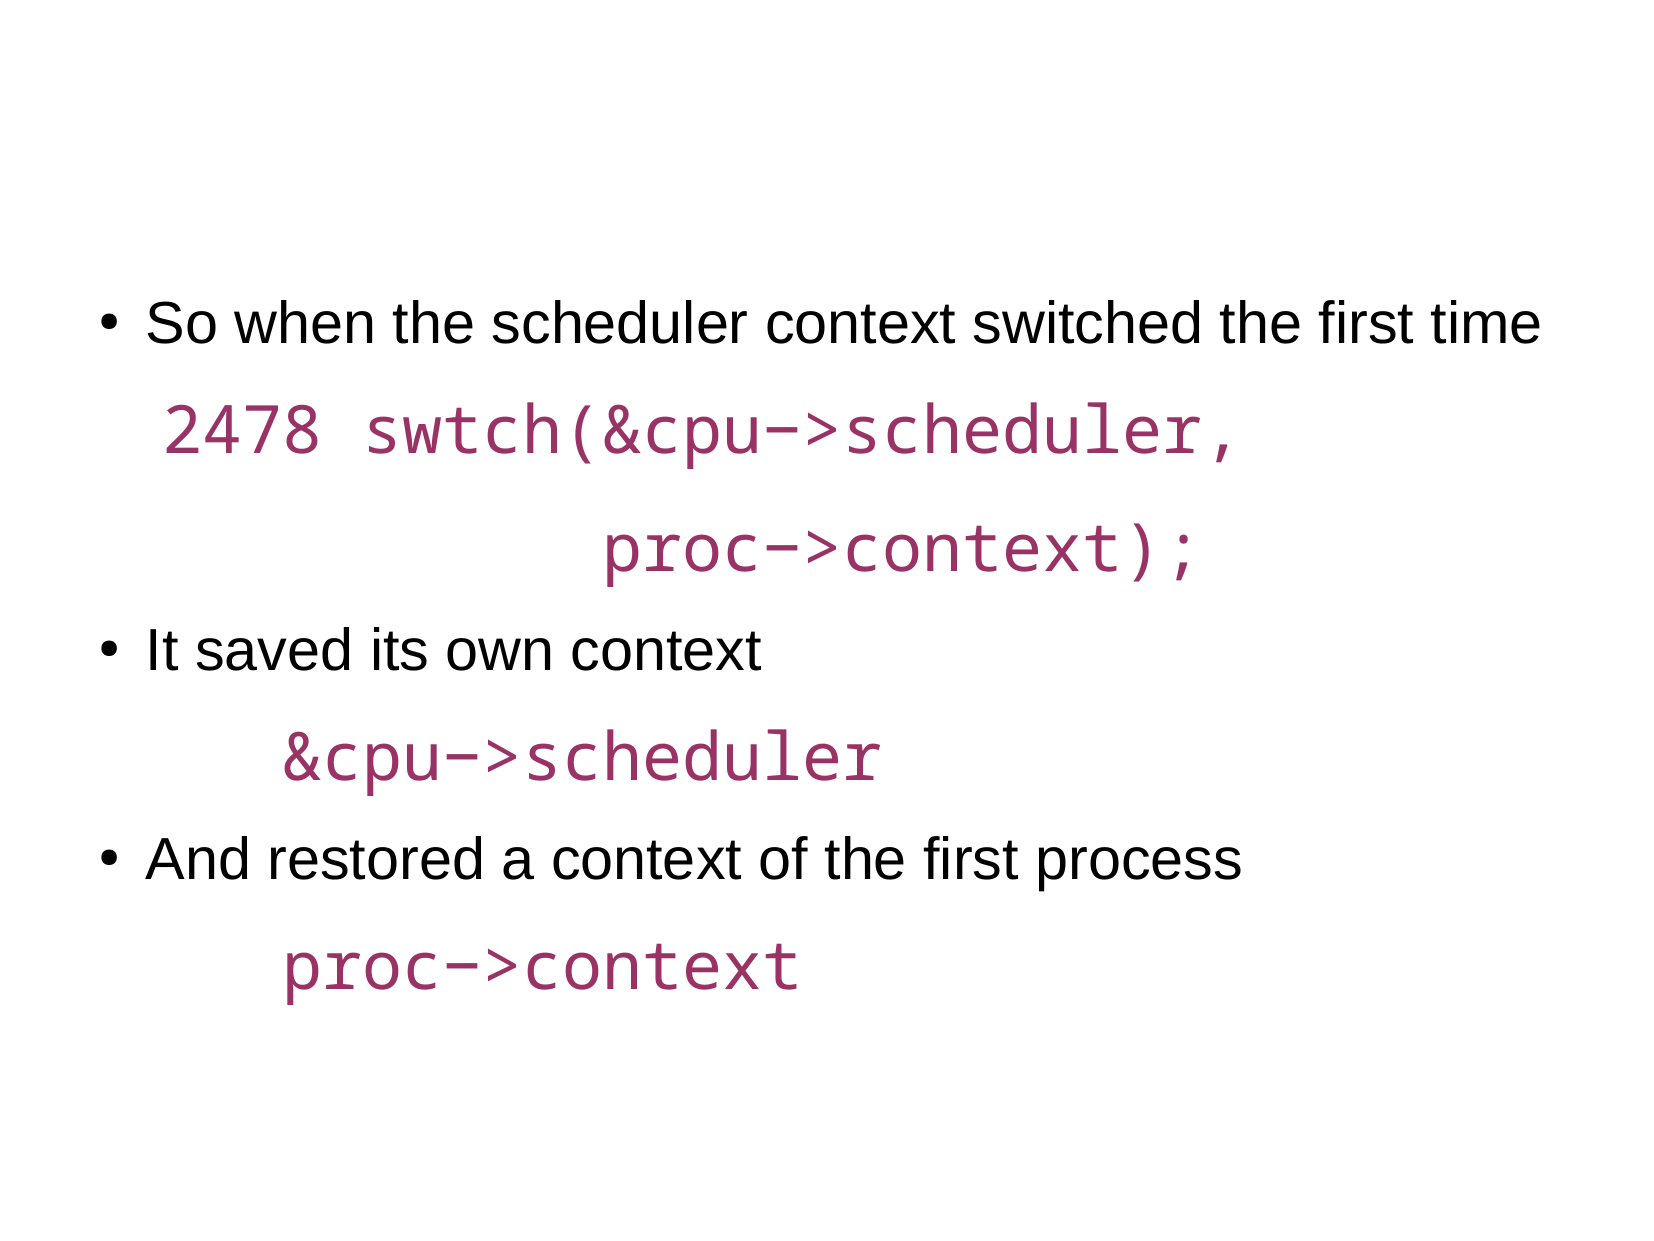

#
So when the scheduler context switched the first time
 2478 swtch(&cpu−>scheduler,
 proc−>context);
It saved its own context
 &cpu−>scheduler
And restored a context of the first process
 proc−>context